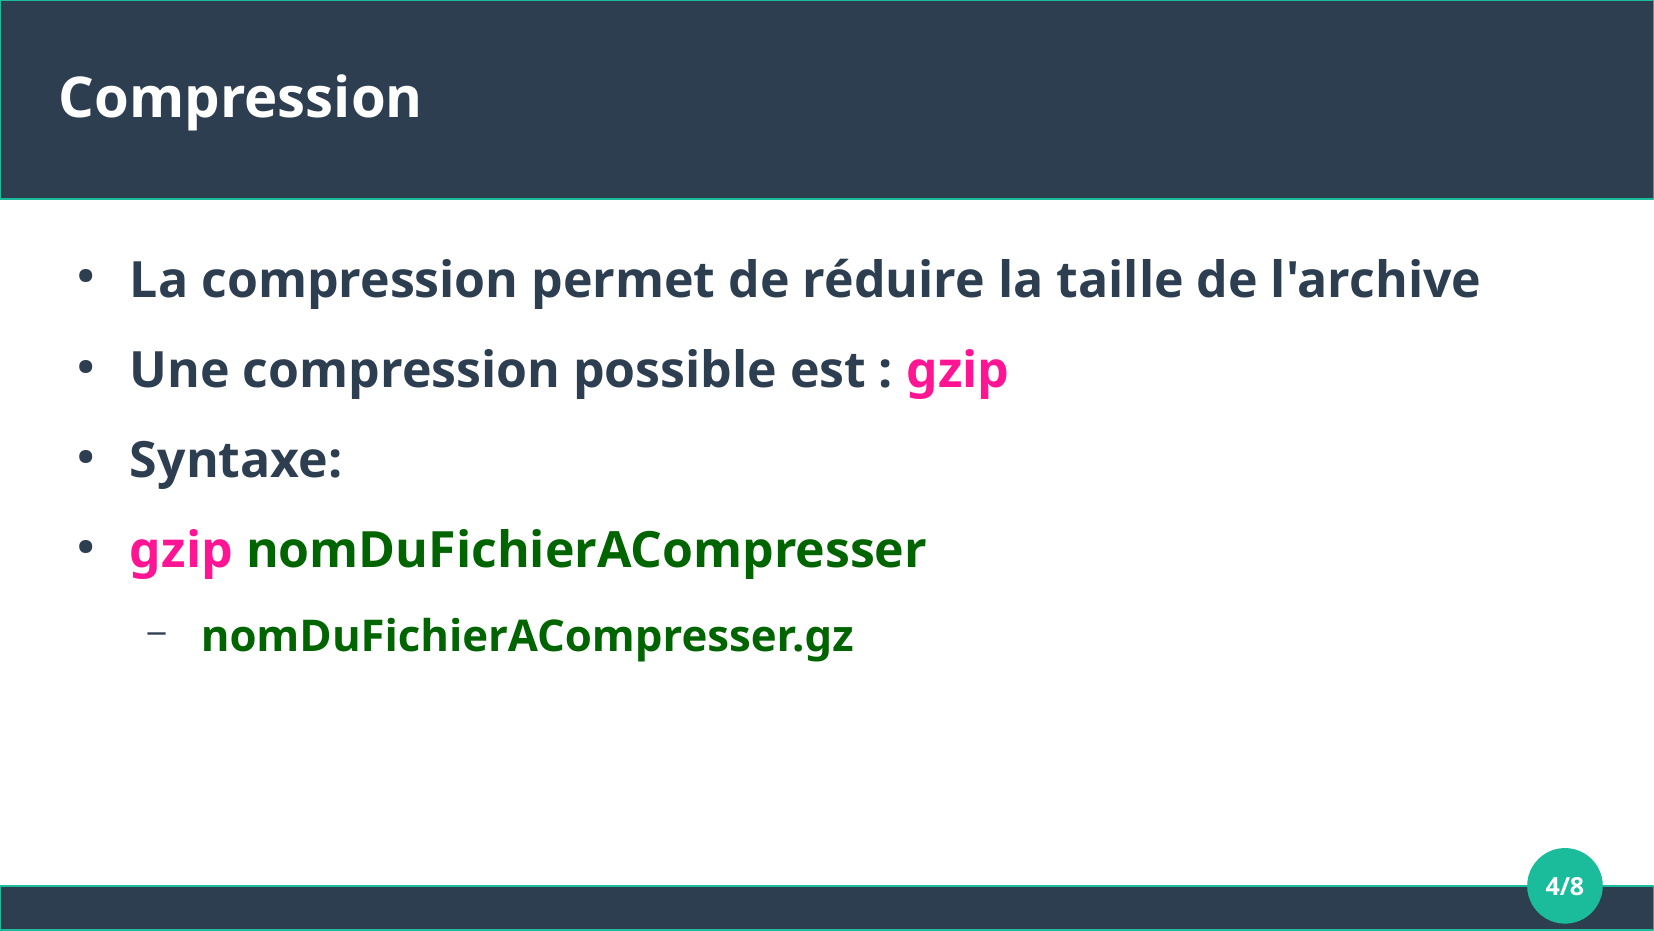

# Compression
La compression permet de réduire la taille de l'archive
Une compression possible est : gzip
Syntaxe:
gzip nomDuFichierACompresser
nomDuFichierACompresser.gz
4